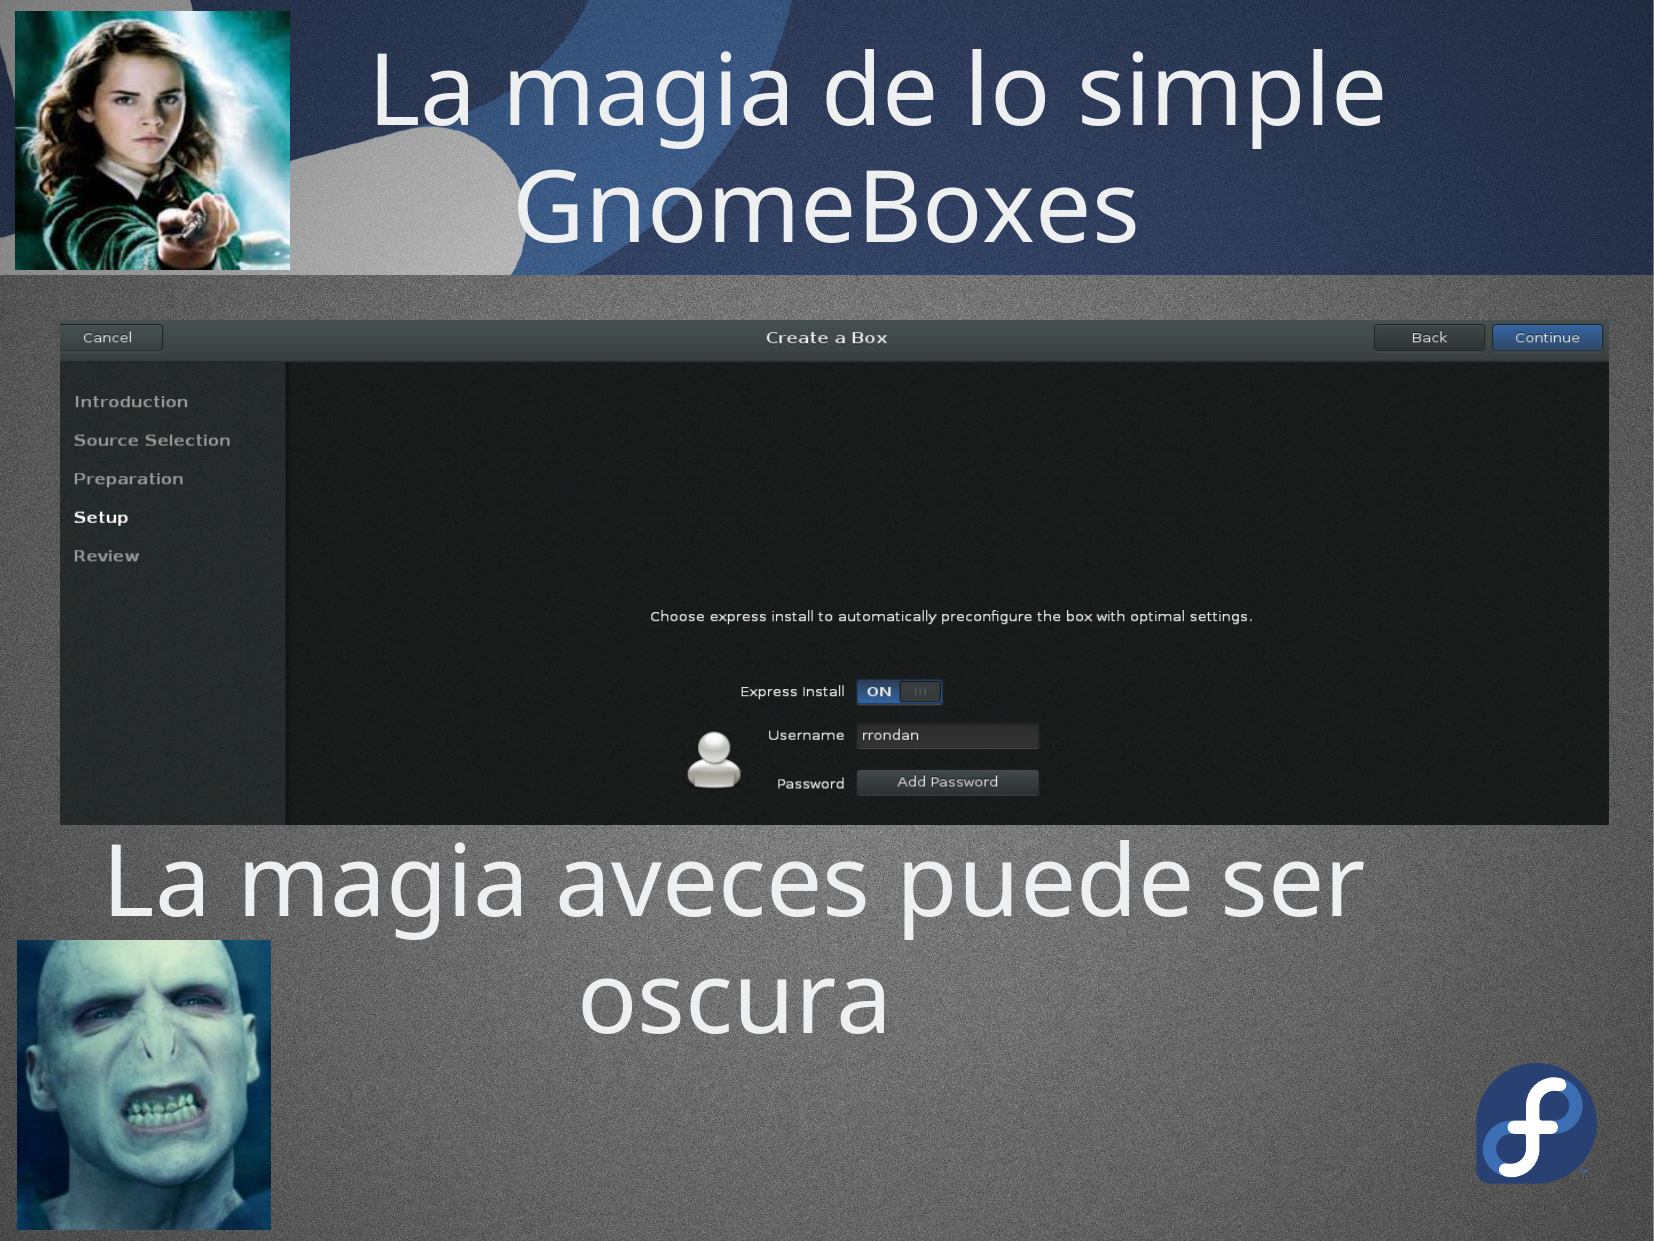

La magia de lo simple
GnomeBoxes
La magia aveces puede ser oscura